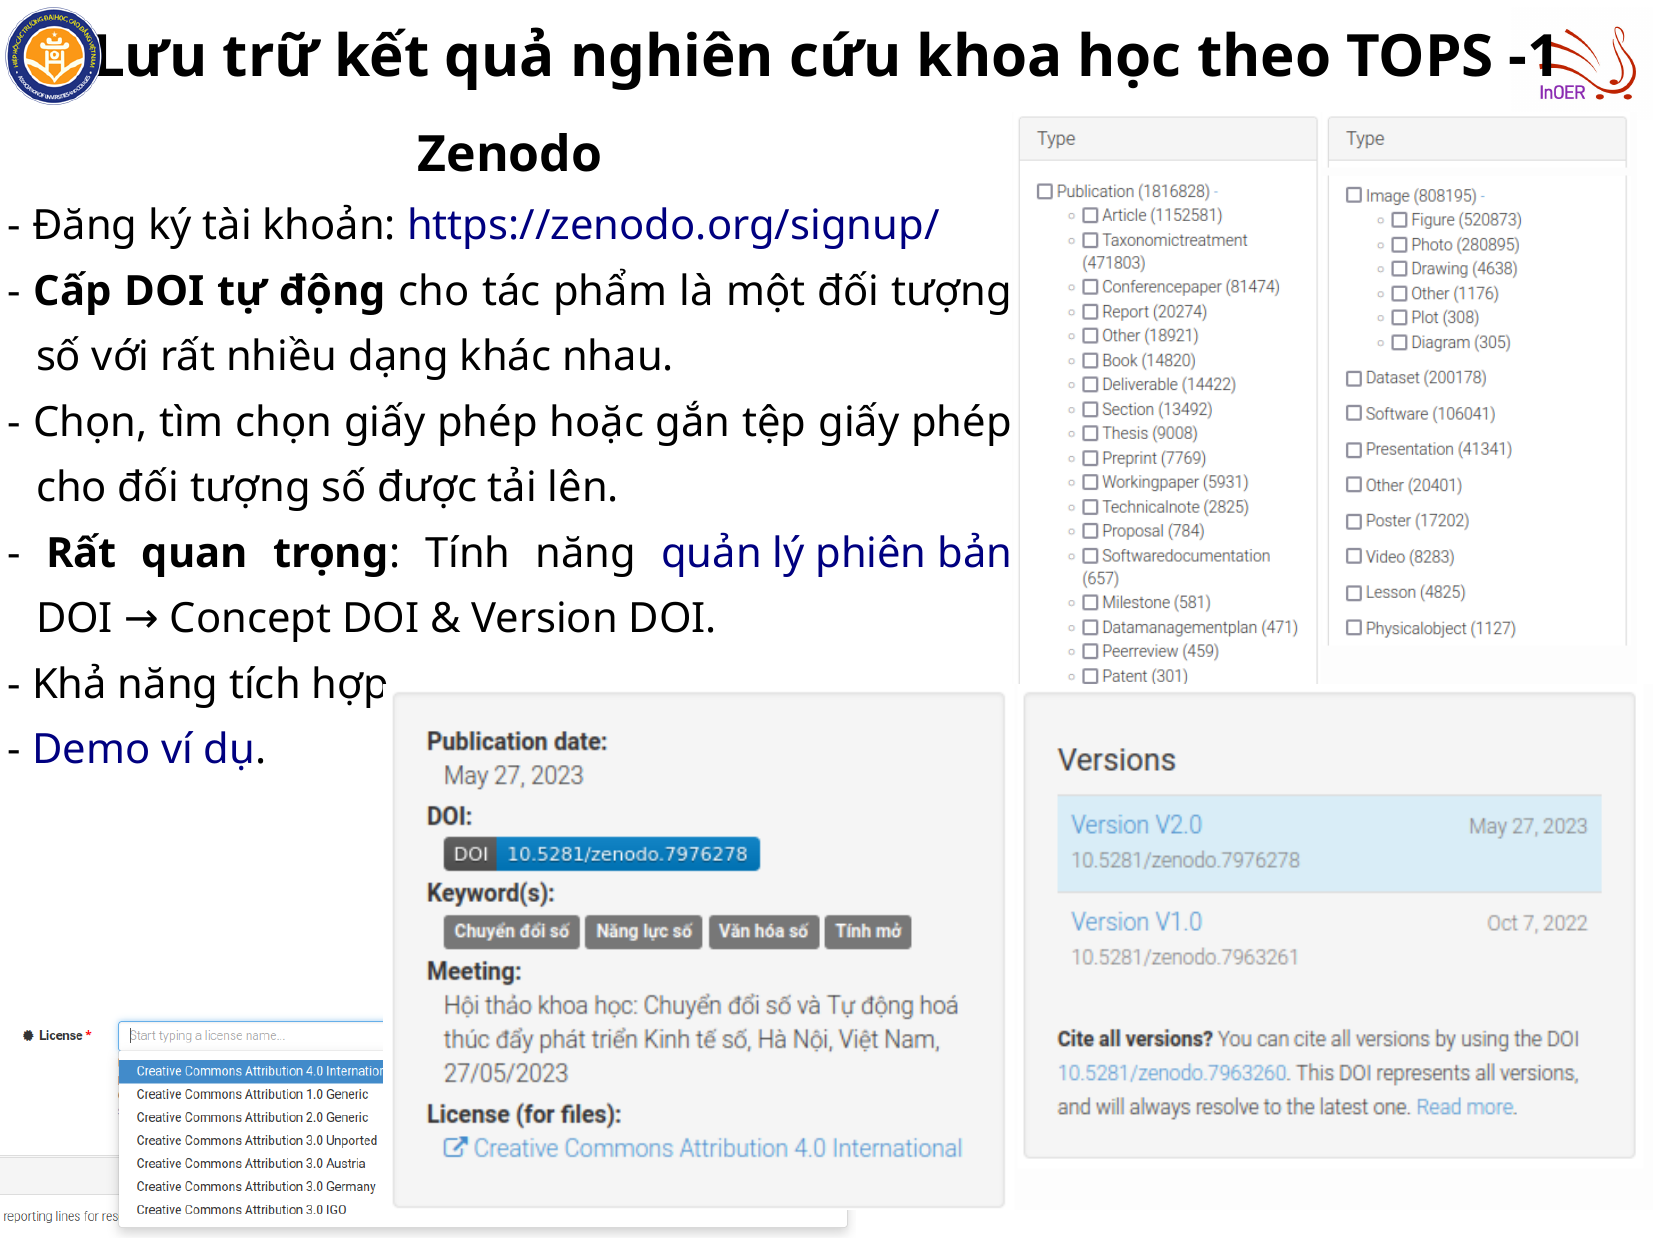

# Lưu trữ kết quả nghiên cứu khoa học theo TOPS -1
Zenodo
- Đăng ký tài khoản: https://zenodo.org/signup/
- Cấp DOI tự động cho tác phẩm là một đối tượng số với rất nhiều dạng khác nhau.
- Chọn, tìm chọn giấy phép hoặc gắn tệp giấy phép cho đối tượng số được tải lên.
- Rất quan trọng: Tính năng quản lý phiên bản DOI → Concept DOI & Version DOI.
- Khả năng tích hợp
- Demo ví dụ.